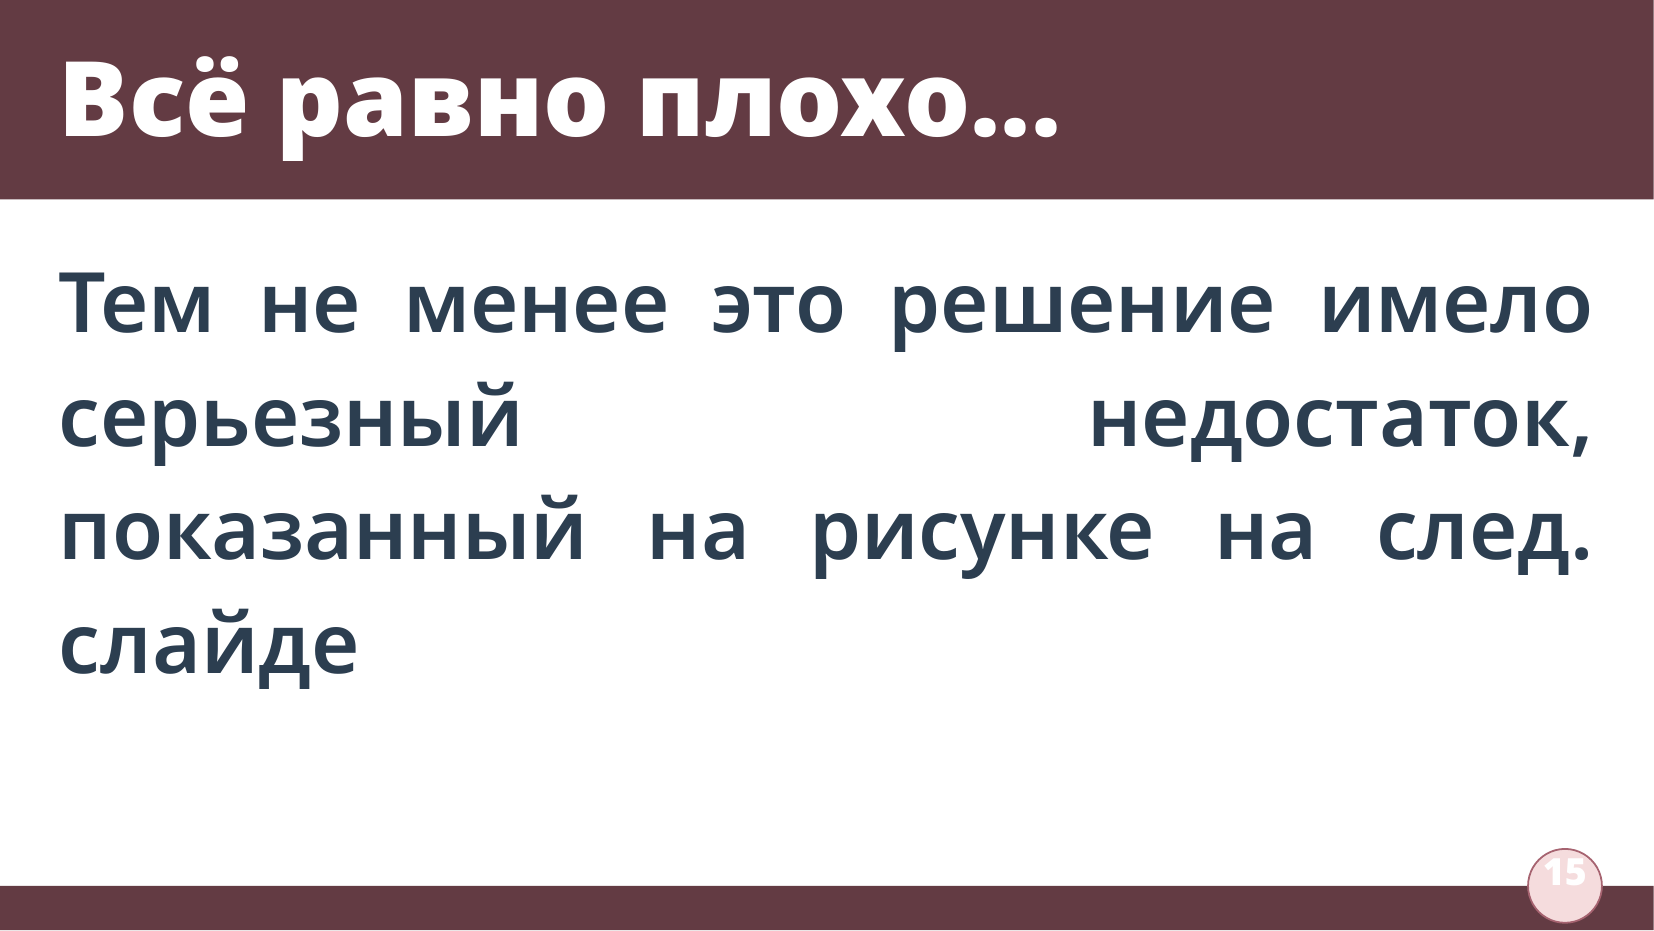

# Всё равно плохо...
Тем не менее это решение имело серьезный недостаток, показанный на рисунке на след. слайде